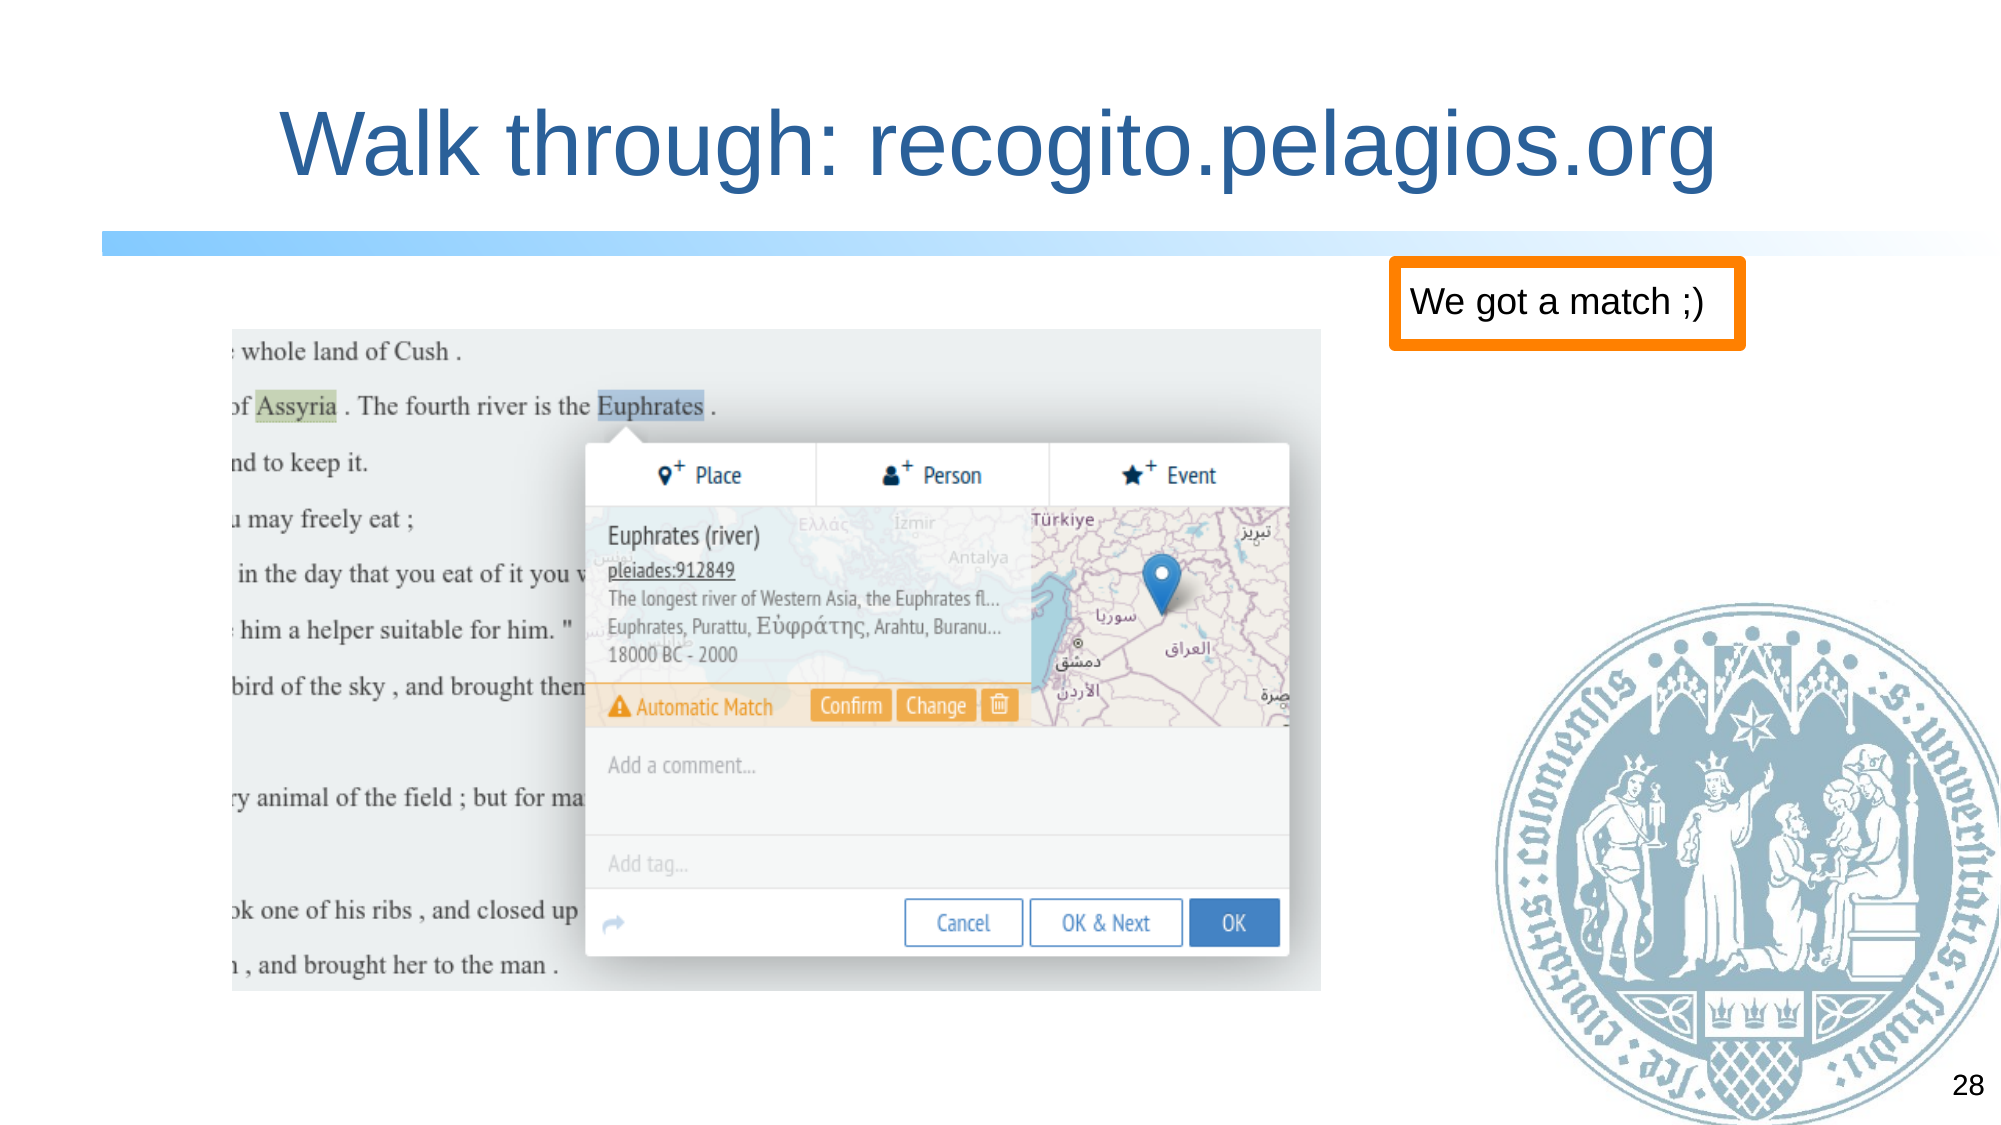

# Walk through: recogito.pelagios.org
We got a match ;)